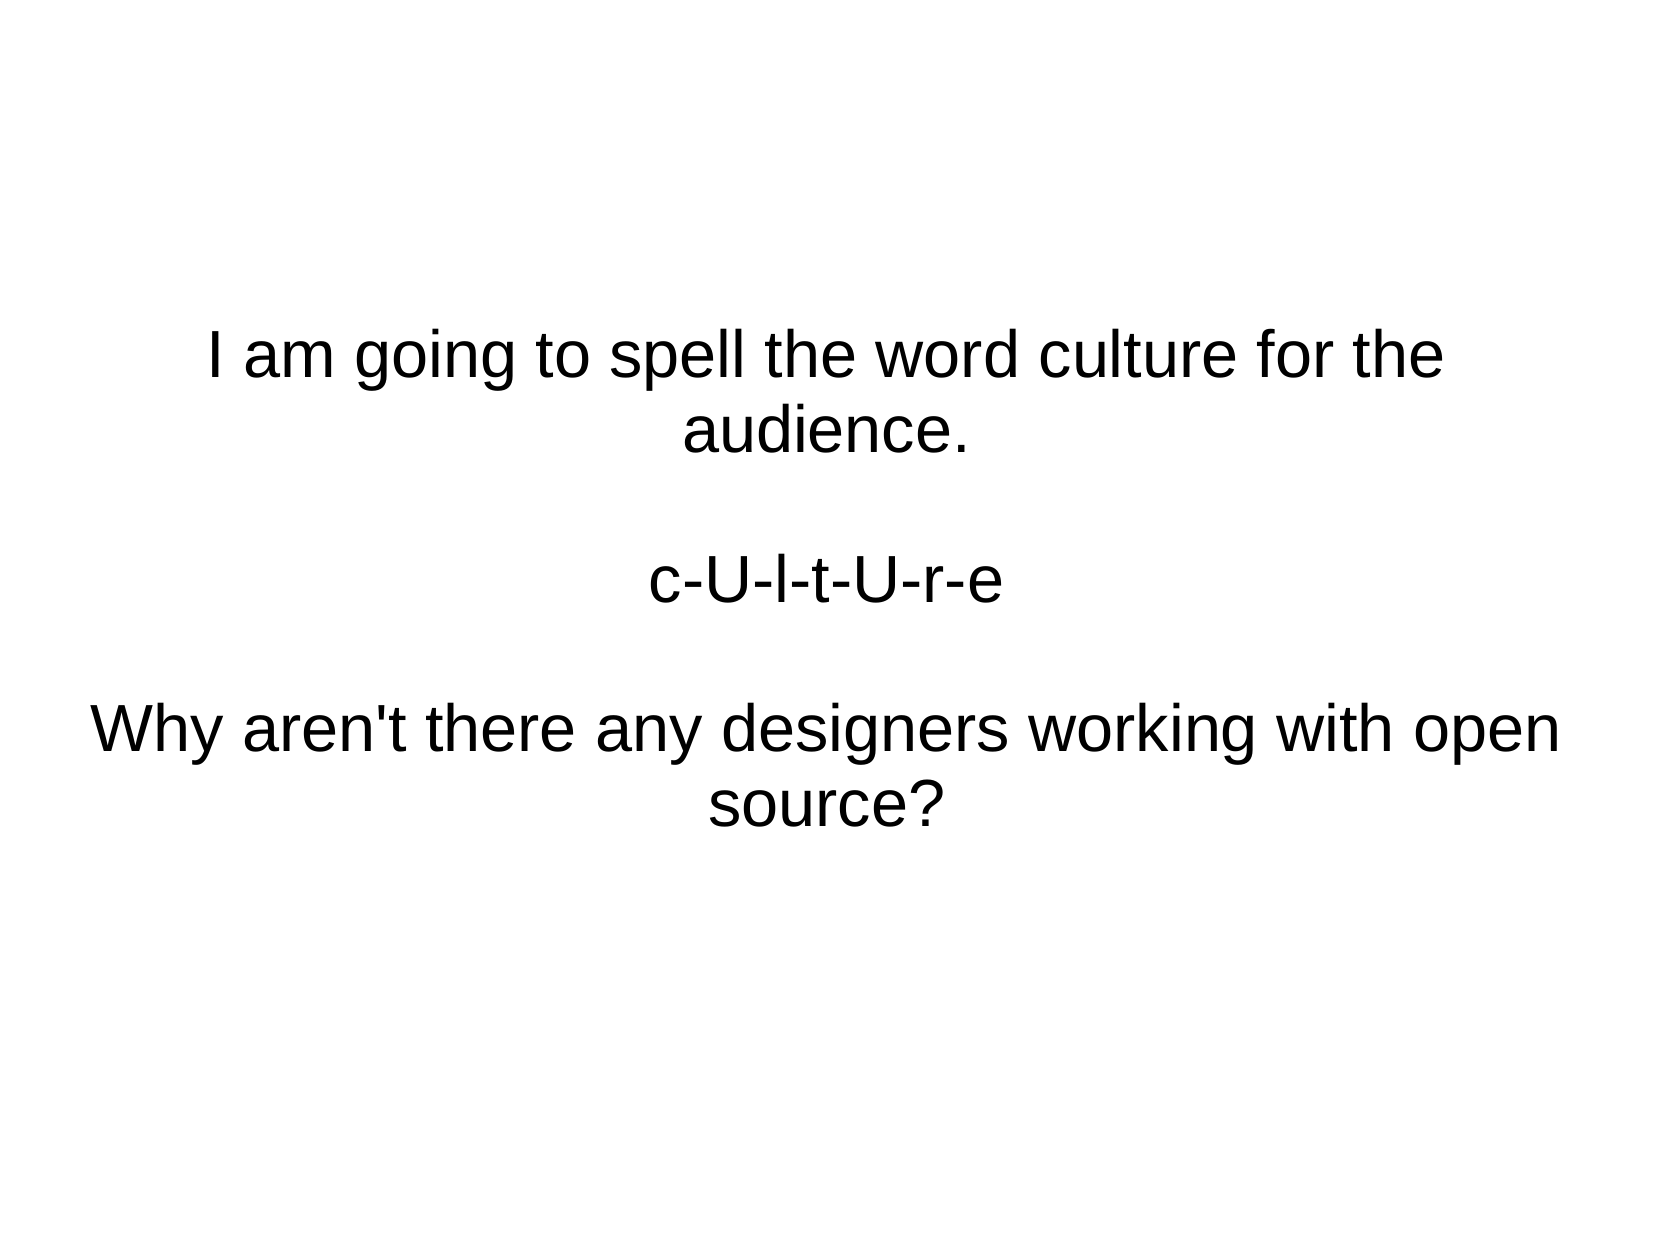

# I am going to spell the word culture for the audience.
c-U-l-t-U-r-e
Why aren't there any designers working with open source?